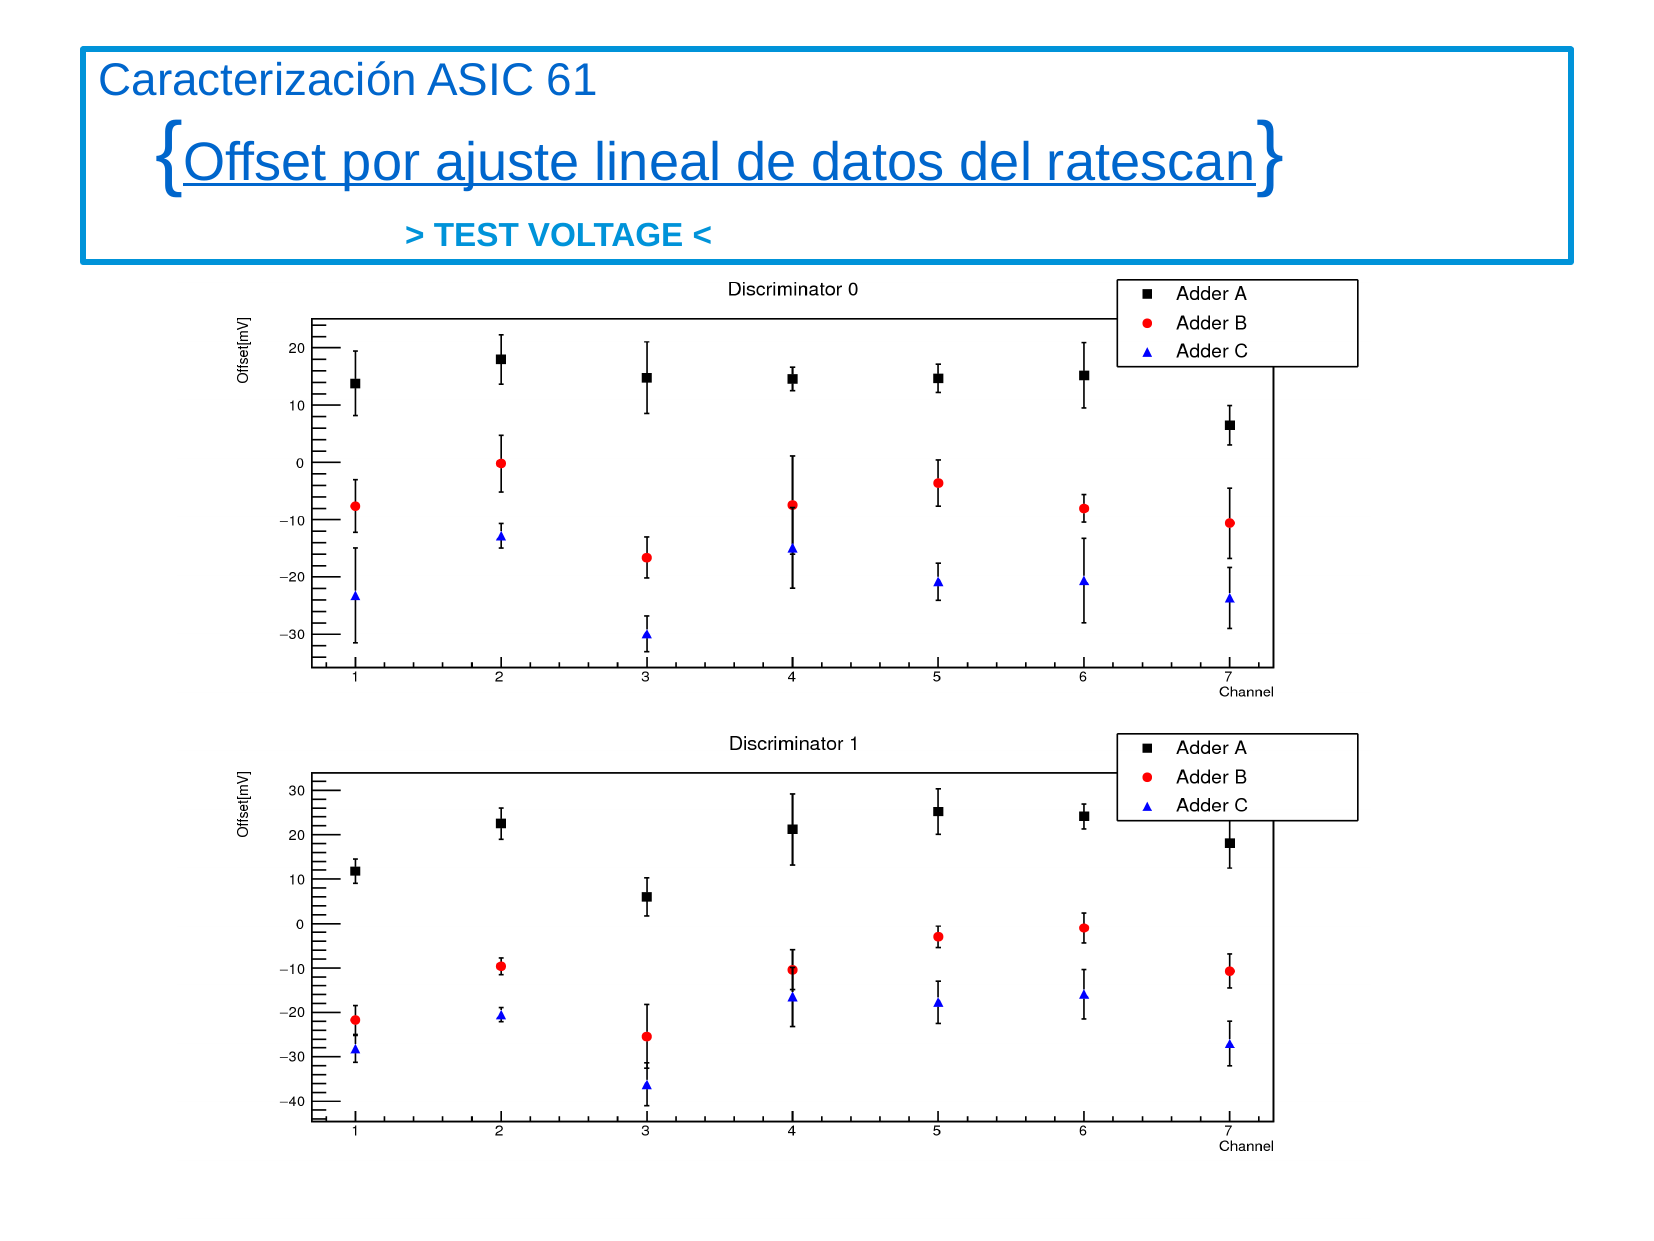

# Caracterización ASIC 61 {Offset por ajuste lineal de datos del ratescan} > TEST VOLTAGE <